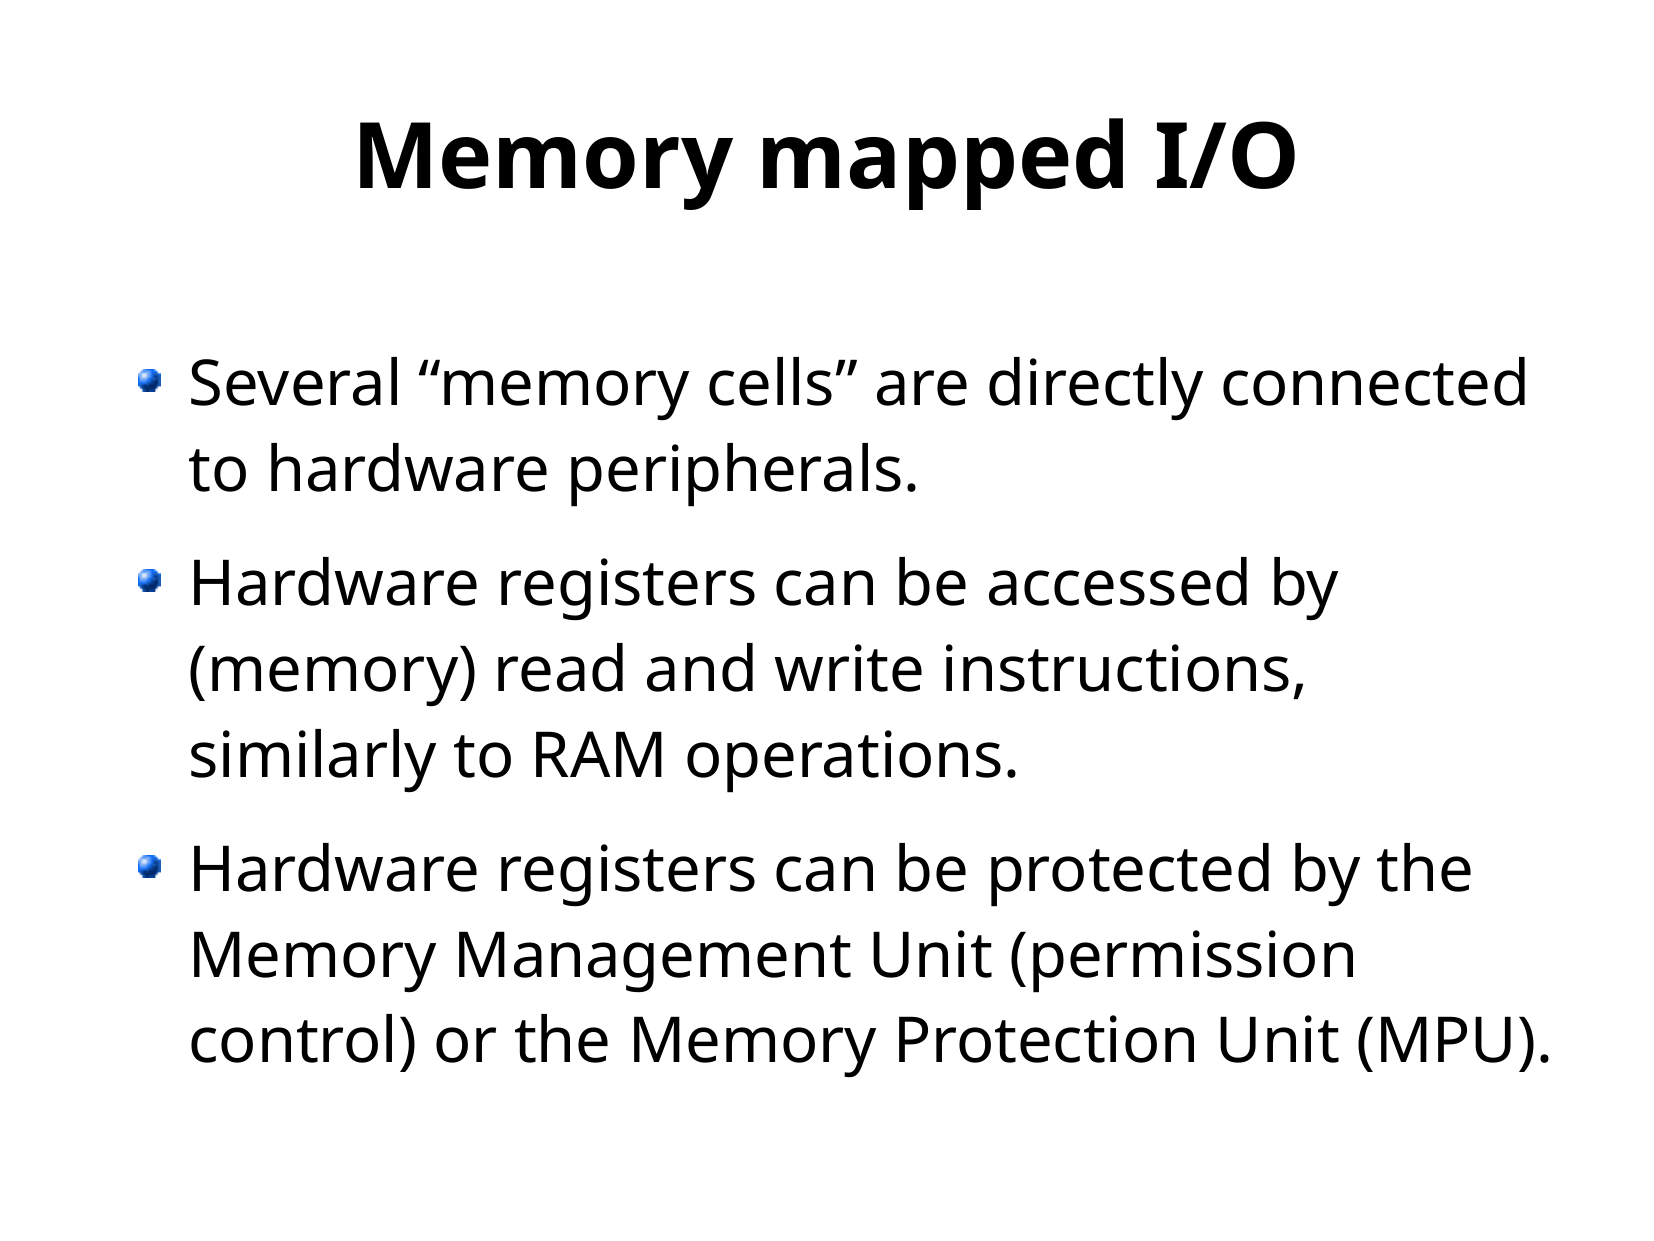

# Memory mapped I/O
Several “memory cells” are directly connected to hardware peripherals.
Hardware registers can be accessed by (memory) read and write instructions, similarly to RAM operations.
Hardware registers can be protected by the Memory Management Unit (permission control) or the Memory Protection Unit (MPU).